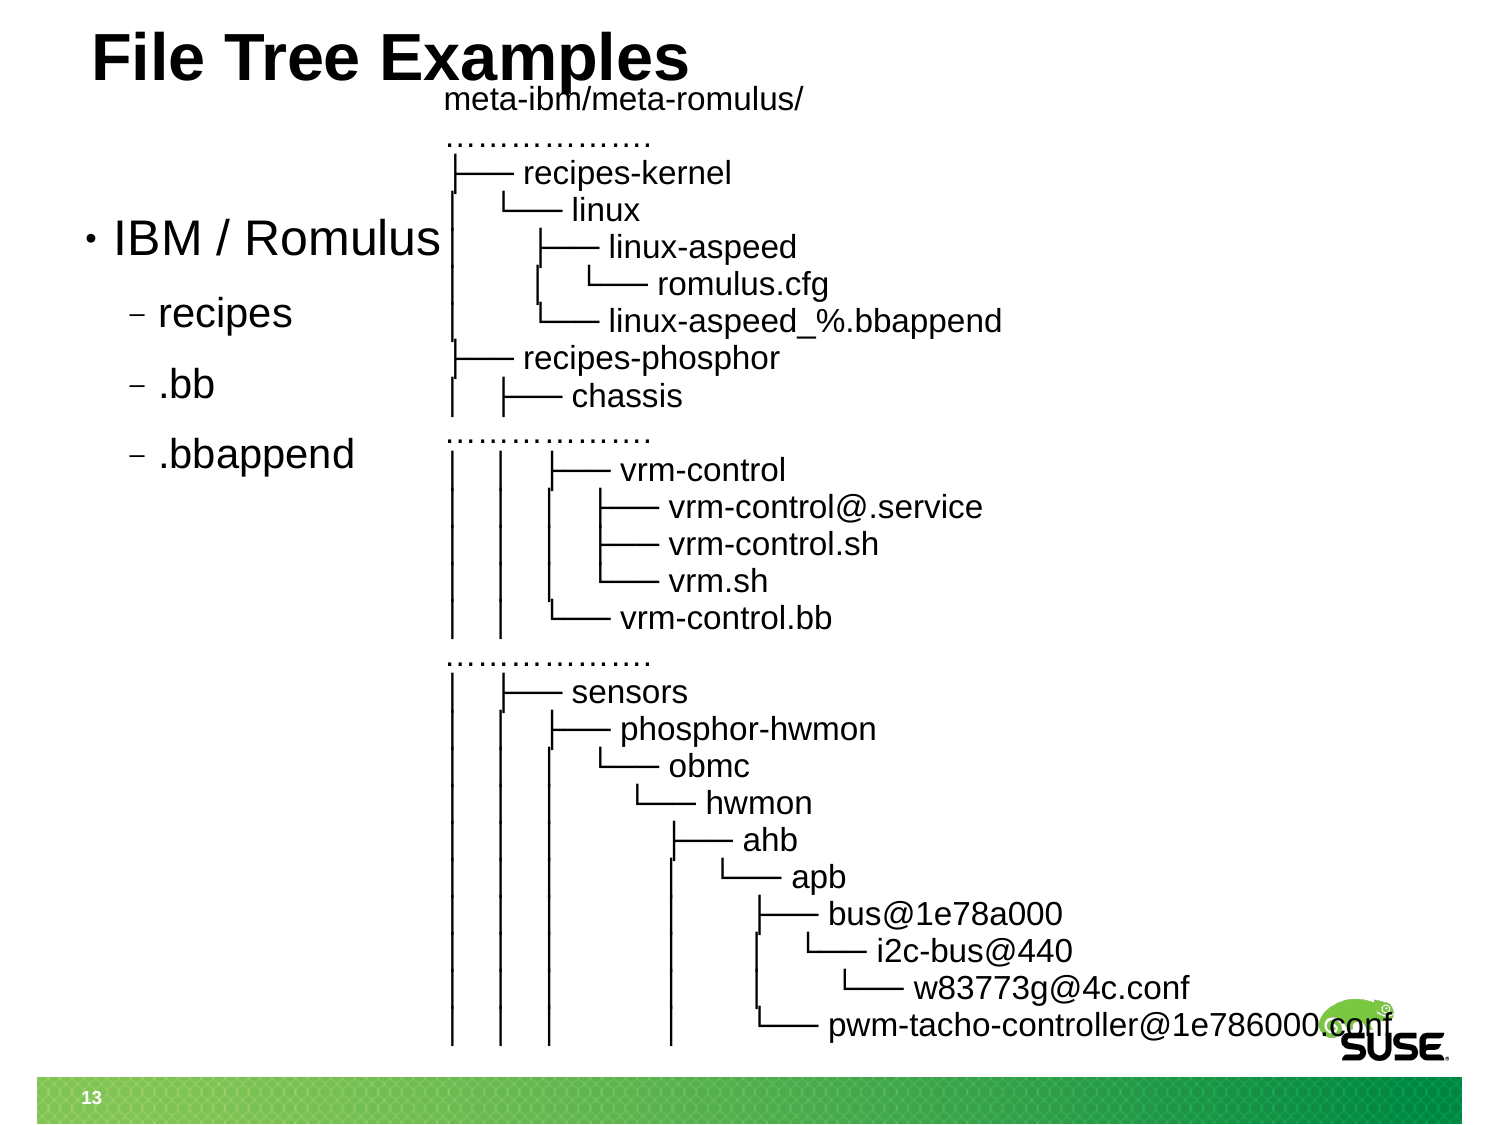

# File Tree Examples
meta-ibm/meta-romulus/
……………….
├── recipes-kernel
│   └── linux
│   ├── linux-aspeed
│   │   └── romulus.cfg
│   └── linux-aspeed_%.bbappend
├── recipes-phosphor
│   ├── chassis
……………….
│   │   ├── vrm-control
│   │   │   ├── vrm-control@.service
│   │   │   ├── vrm-control.sh
│   │   │   └── vrm.sh
│   │   └── vrm-control.bb
……………….
│   ├── sensors
│   │   ├── phosphor-hwmon
│   │   │   └── obmc
│   │   │   └── hwmon
│   │   │   ├── ahb
│   │   │   │   └── apb
│   │   │   │   ├── bus@1e78a000
│   │   │   │   │   └── i2c-bus@440
│   │   │   │   │   └── w83773g@4c.conf
│   │   │   │   └── pwm-tacho-controller@1e786000.conf
IBM / Romulus
recipes
.bb
.bbappend